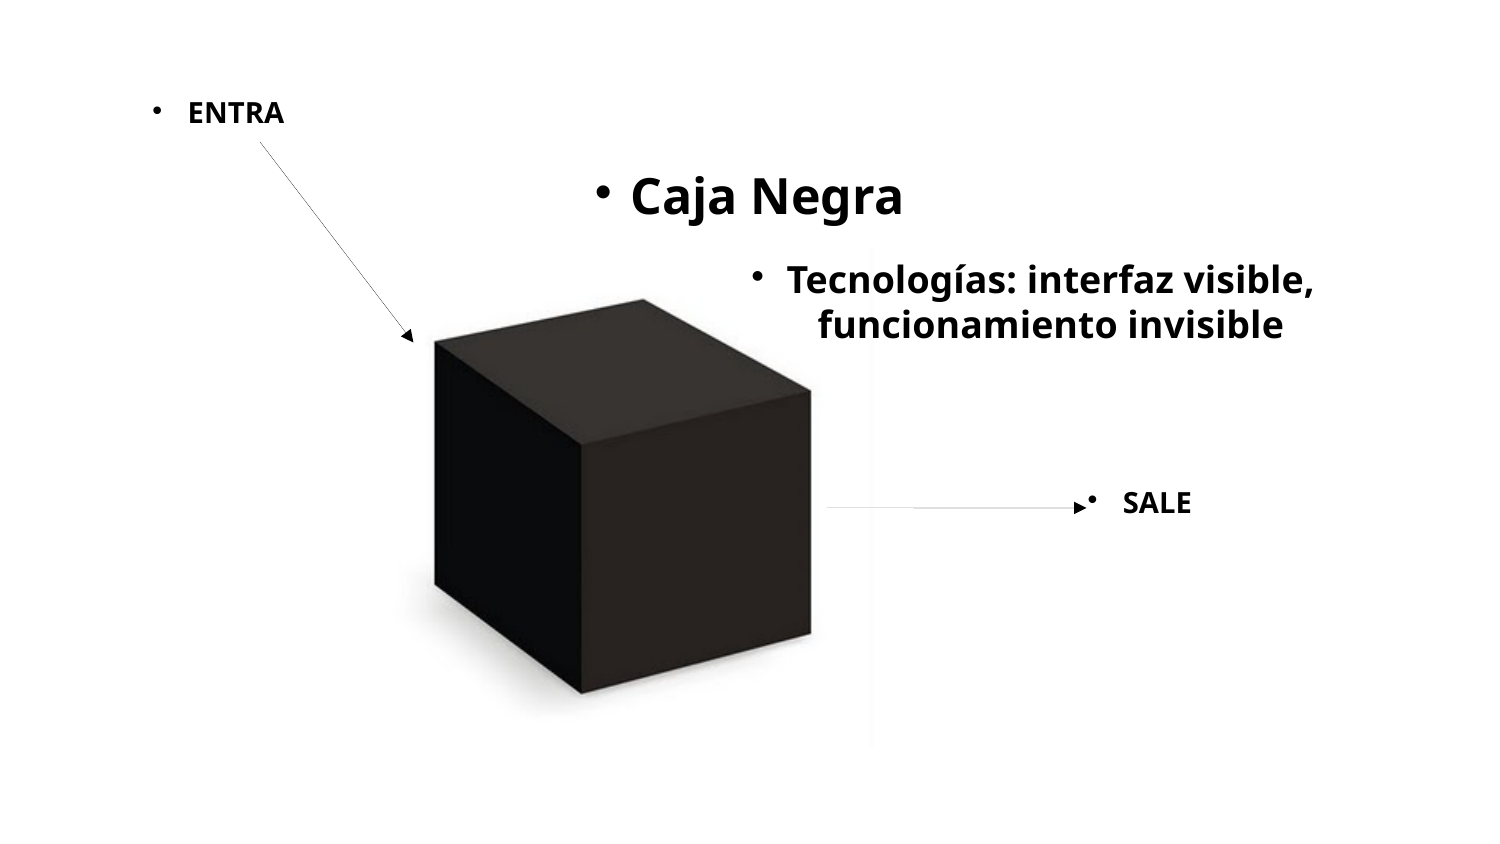

ENTRA
Caja Negra
Tecnologías: interfaz visible, funcionamiento invisible
SALE